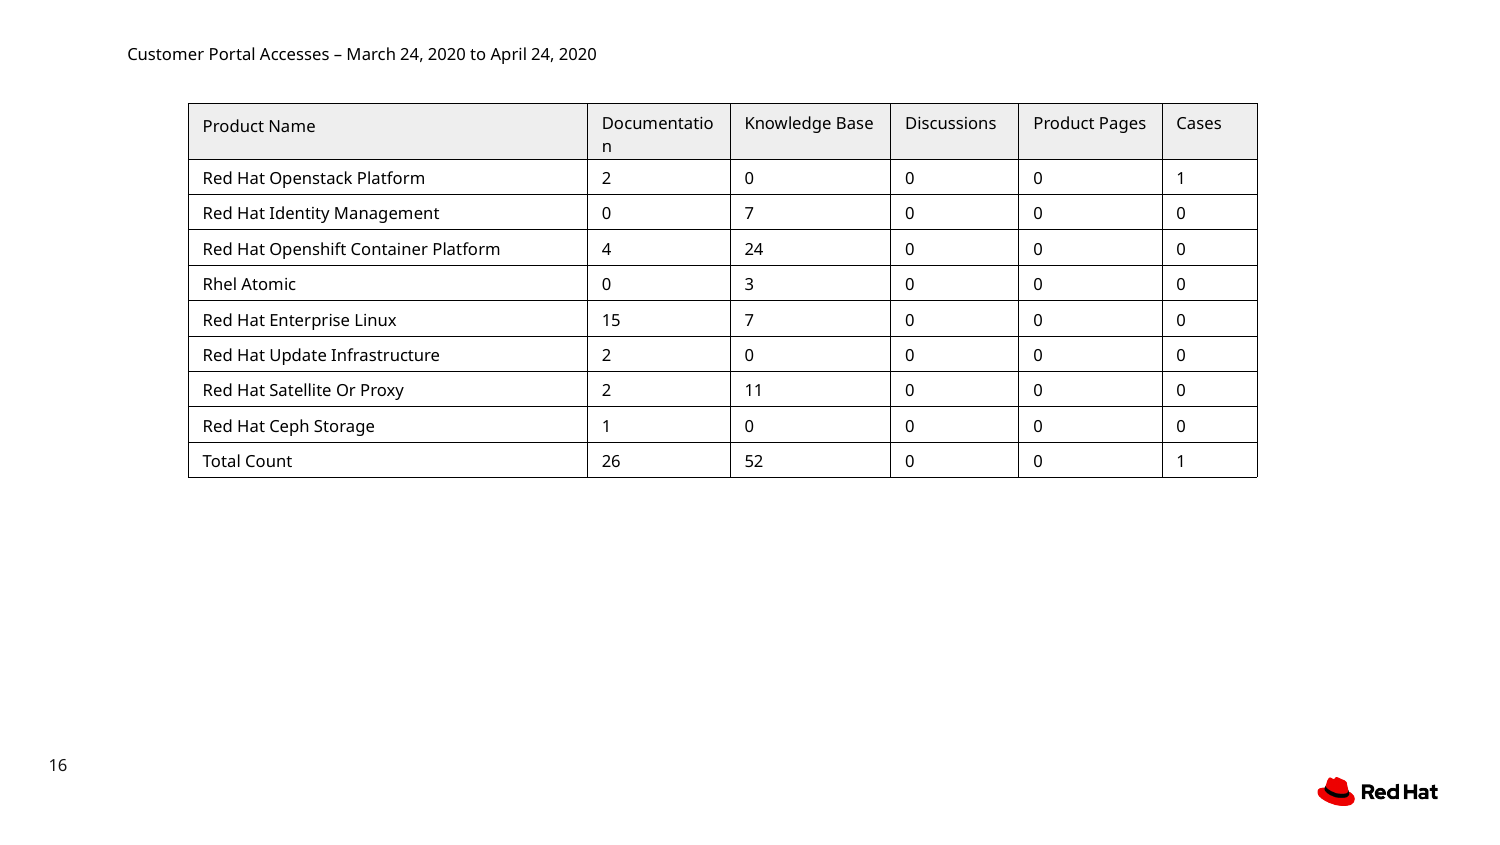

Customer Portal Accesses – March 24, 2020 to April 24, 2020
| Product Name | Documentation | Knowledge Base | Discussions | Product Pages | Cases |
| --- | --- | --- | --- | --- | --- |
| Red Hat Openstack Platform | 2 | 0 | 0 | 0 | 1 |
| Red Hat Identity Management | 0 | 7 | 0 | 0 | 0 |
| Red Hat Openshift Container Platform | 4 | 24 | 0 | 0 | 0 |
| Rhel Atomic | 0 | 3 | 0 | 0 | 0 |
| Red Hat Enterprise Linux | 15 | 7 | 0 | 0 | 0 |
| Red Hat Update Infrastructure | 2 | 0 | 0 | 0 | 0 |
| Red Hat Satellite Or Proxy | 2 | 11 | 0 | 0 | 0 |
| Red Hat Ceph Storage | 1 | 0 | 0 | 0 | 0 |
| Total Count | 26 | 52 | 0 | 0 | 1 |
16